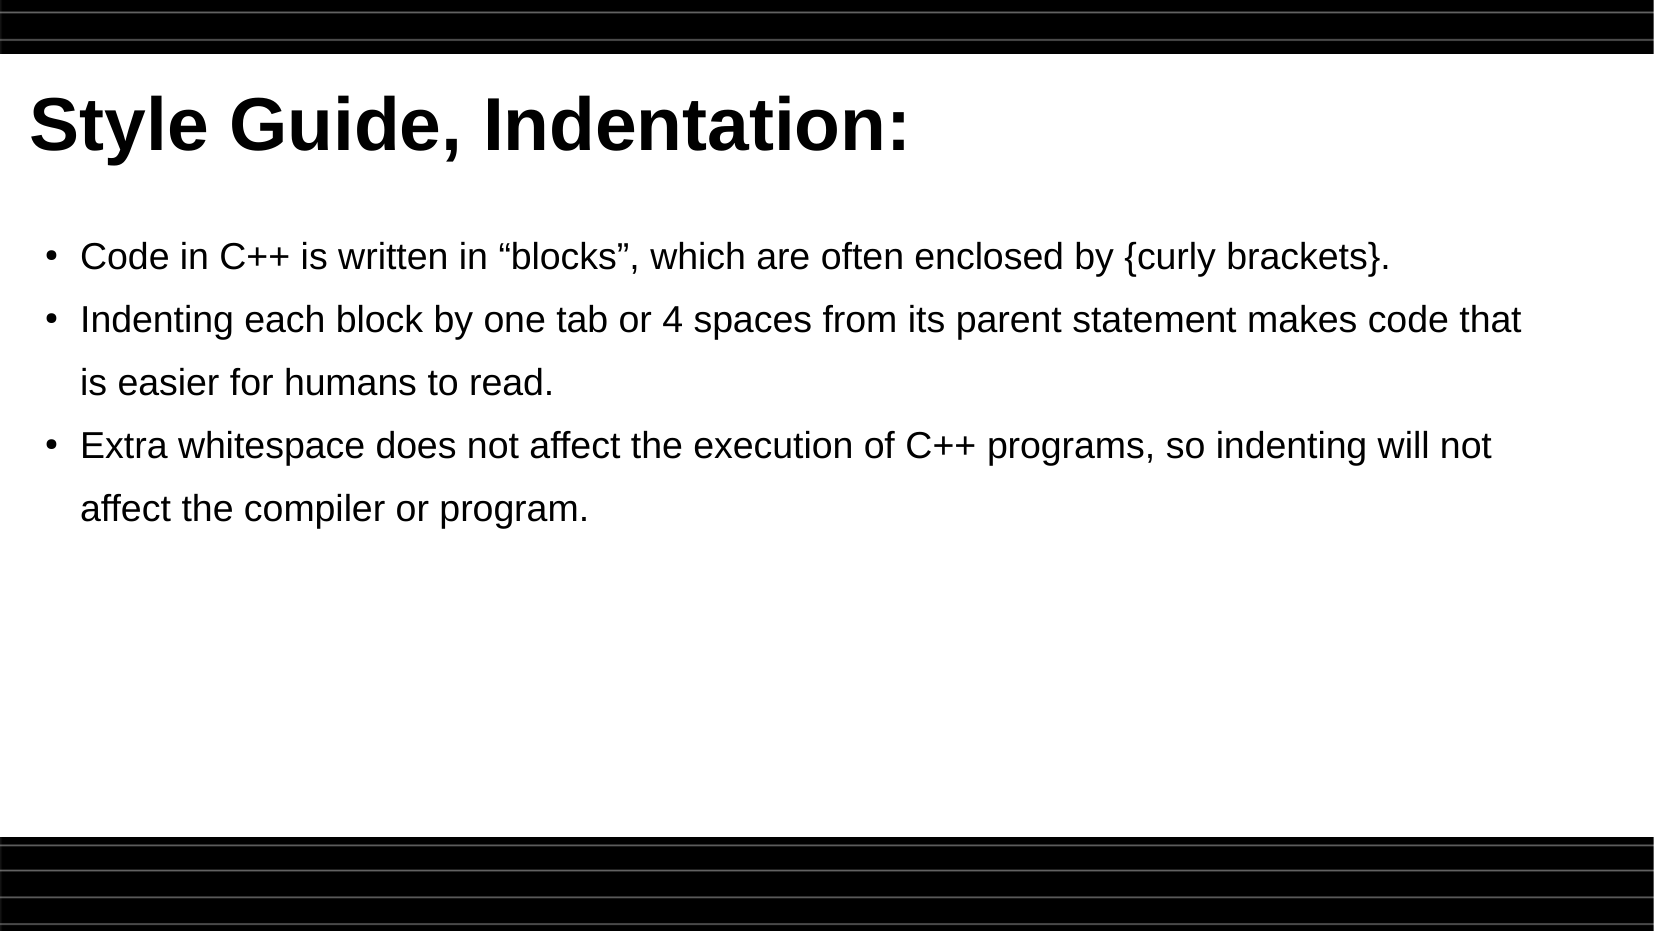

Style Guide, Indentation:
Code in C++ is written in “blocks”, which are often enclosed by {curly brackets}.
Indenting each block by one tab or 4 spaces from its parent statement makes code that is easier for humans to read.
Extra whitespace does not affect the execution of C++ programs, so indenting will not affect the compiler or program.